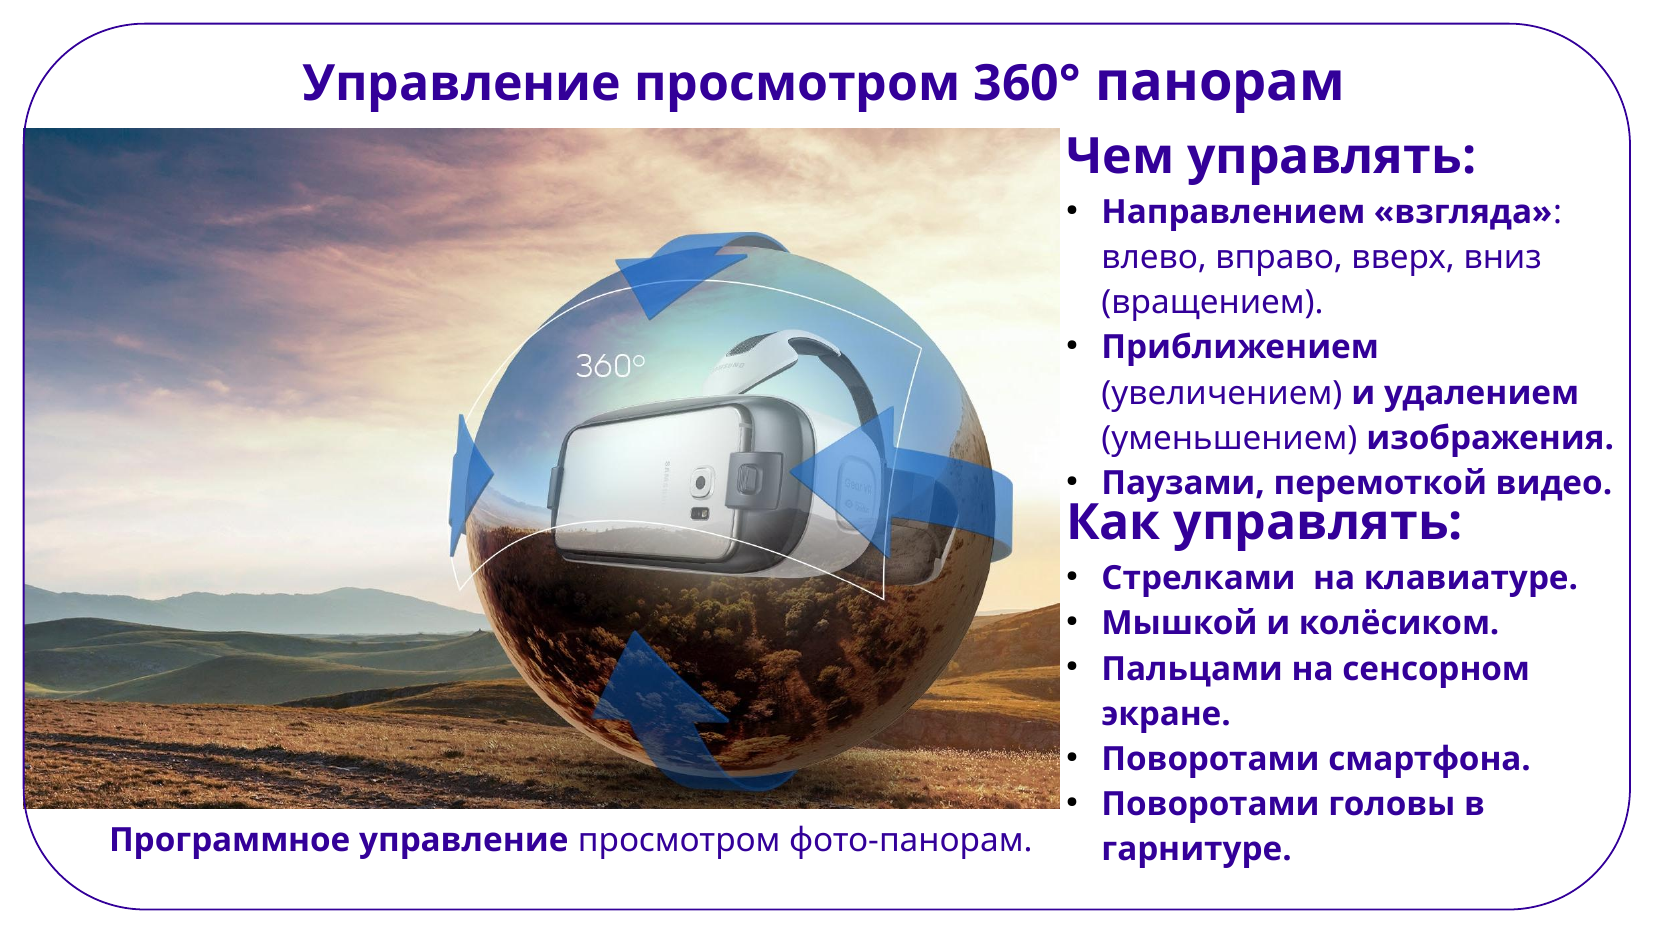

Управление просмотром 360° панорам
Чем управлять:
Направлением «взгляда»: влево, вправо, вверх, вниз (вращением).
Приближением (увеличением) и удалением (уменьшением) изображения.
Паузами, перемоткой видео.
Как управлять:
Стрелками на клавиатуре.
Мышкой и колёсиком.
Пальцами на сенсорном экране.
Поворотами смартфона.
Поворотами головы в гарнитуре.
Программное управление просмотром фото-панорам.